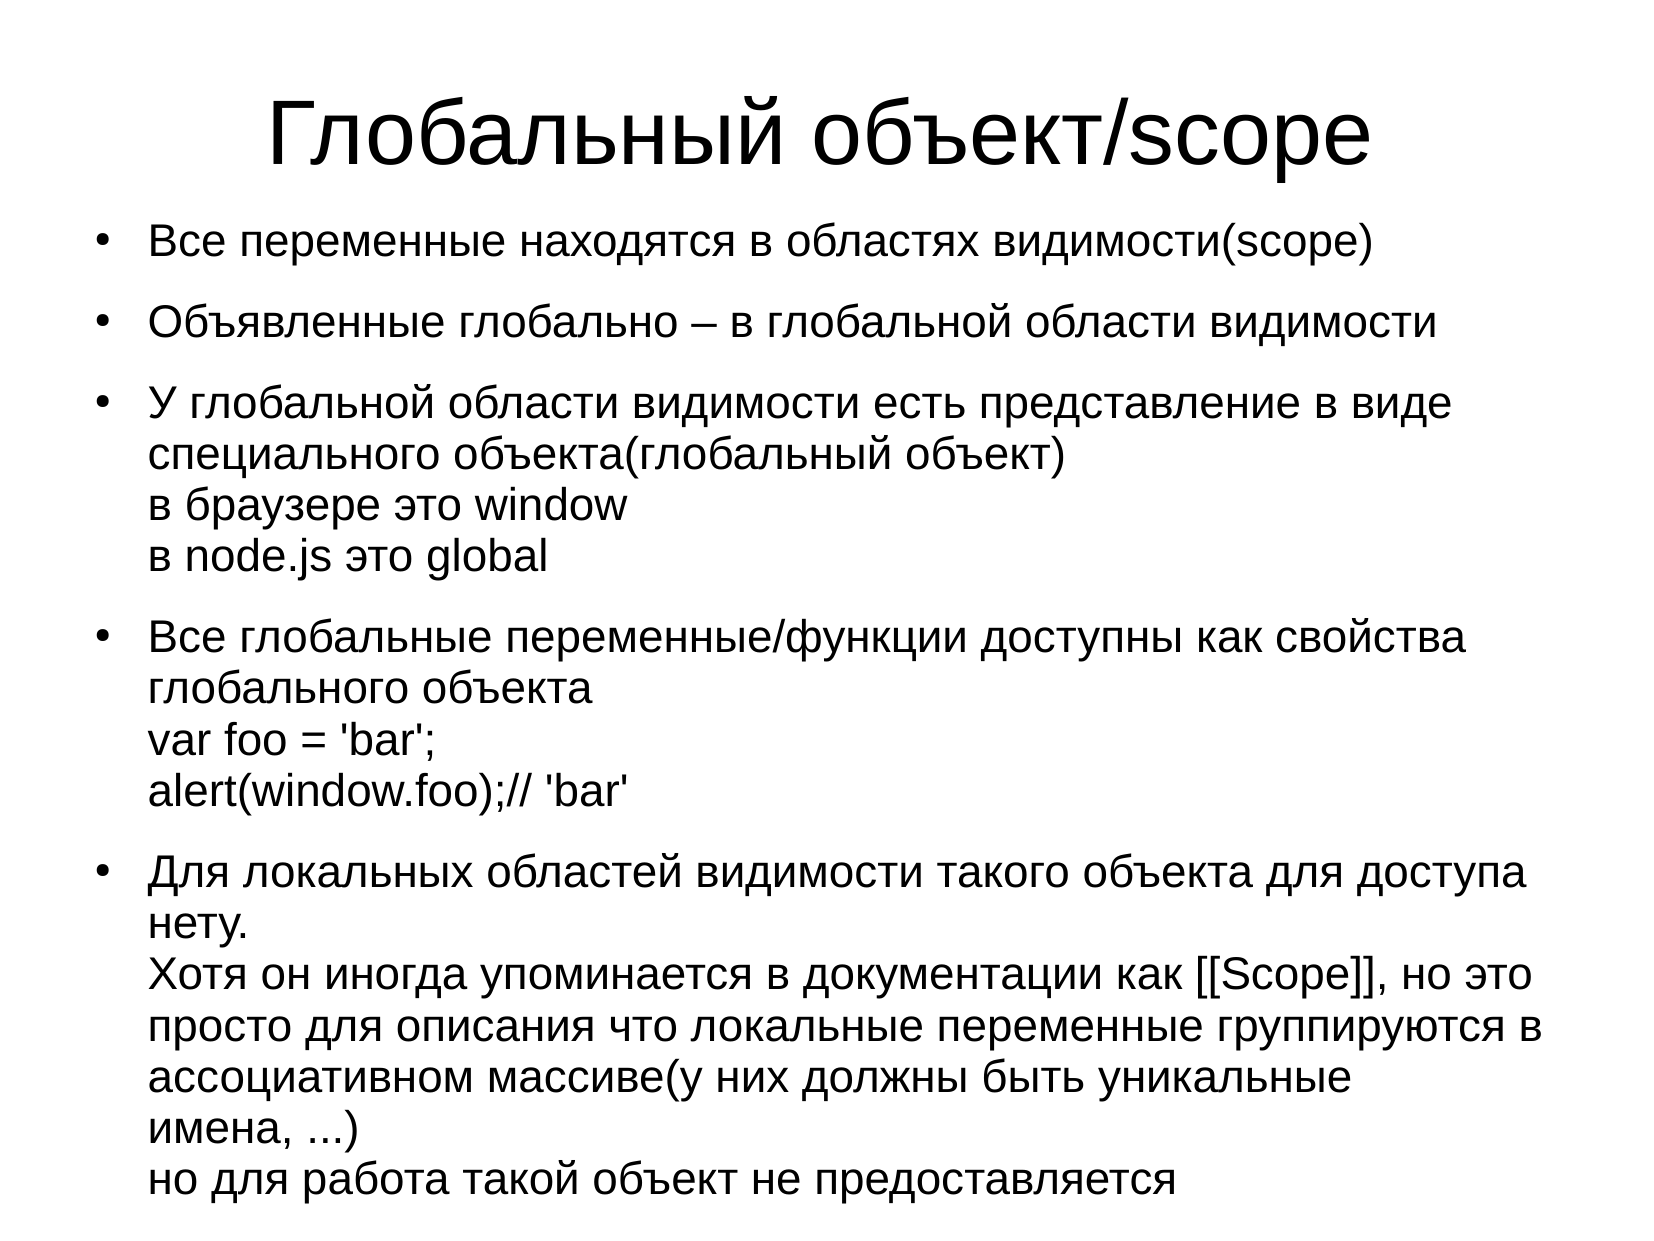

# Глобальный объект/scope
Все переменные находятся в областях видимости(scope)
Объявленные глобально – в глобальной области видимости
У глобальной области видимости есть представление в виде специального объекта(глобальный объект)
в браузере это window
в node.js это global
Все глобальные переменные/функции доступны как свойства глобального объекта
var foo = 'bar';
alert(window.foo);// 'bar'
Для локальных областей видимости такого объекта для доступа нету.
Хотя он иногда упоминается в документации как [[Scope]], но это просто для описания что локальные переменные группируются в ассоциативном массиве(у них должны быть уникальные имена, ...)
но для работа такой объект не предоставляется